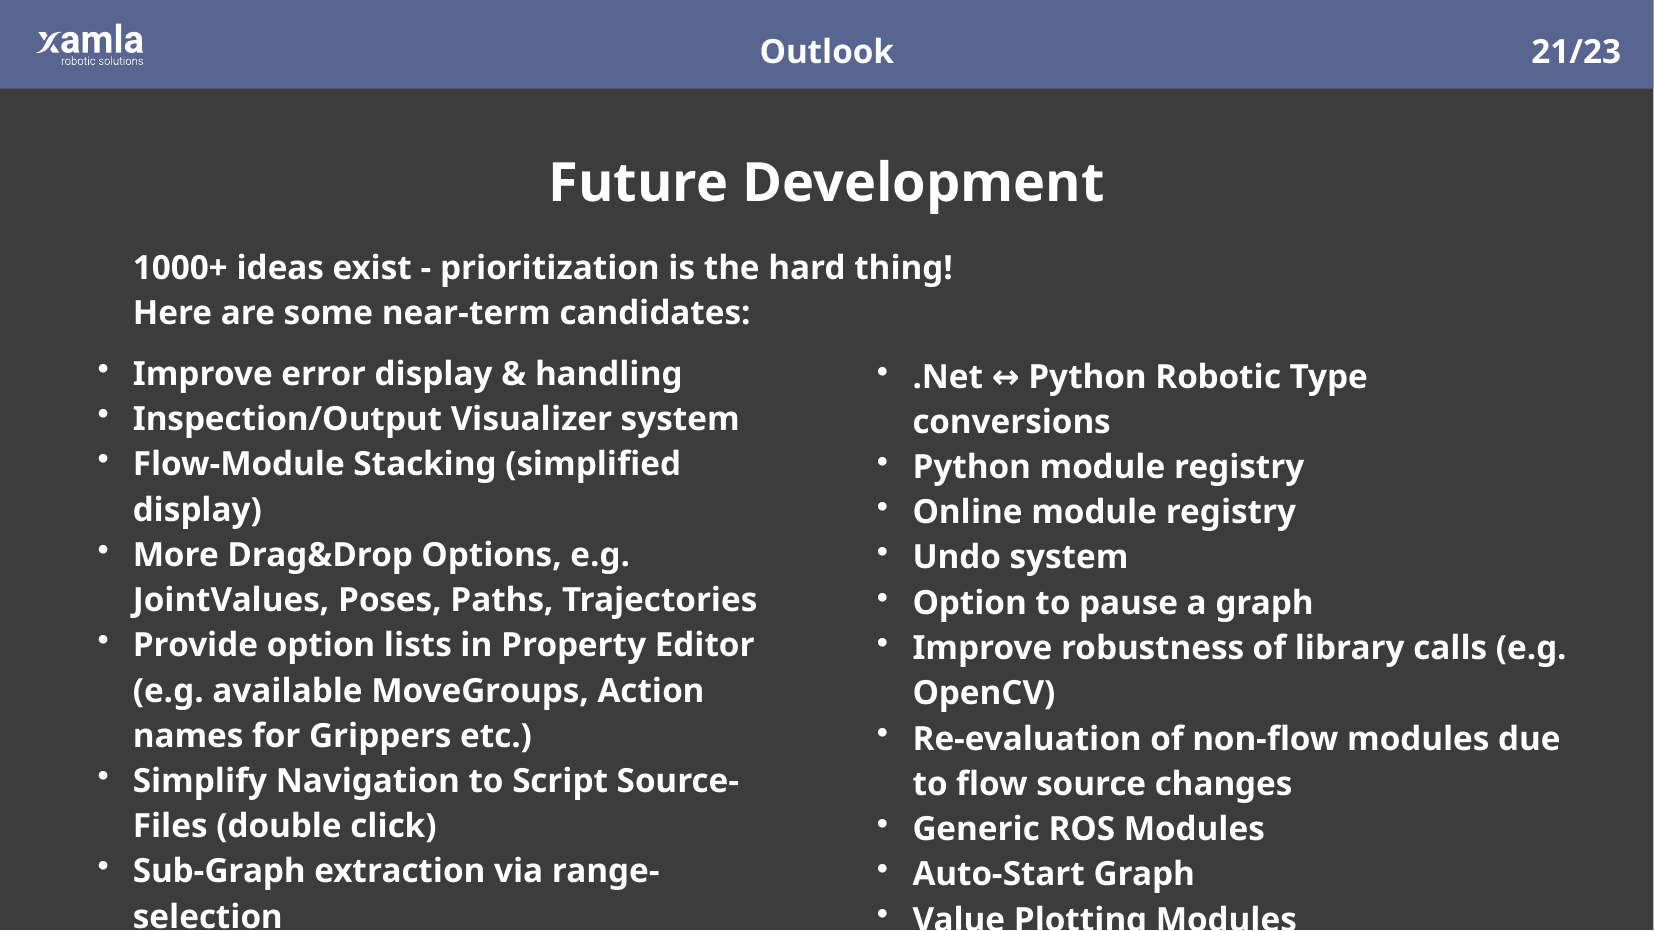

Outlook
21/23
Future Development
1000+ ideas exist - prioritization is the hard thing!
Here are some near-term candidates:
Improve error display & handling
Inspection/Output Visualizer system
Flow-Module Stacking (simplified display)
More Drag&Drop Options, e.g. JointValues, Poses, Paths, Trajectories
Provide option lists in Property Editor (e.g. available MoveGroups, Action names for Grippers etc.)
Simplify Navigation to Script Source-Files (double click)
Sub-Graph extraction via range-selection
XML Copy & Paste module sharing (via Mail, Chat etc.)
.Net ↔ Python Robotic Type conversions
Python module registry
Online module registry
Undo system
Option to pause a graph
Improve robustness of library calls (e.g. OpenCV)
Re-evaluation of non-flow modules due to flow source changes
Generic ROS Modules
Auto-Start Graph
Value Plotting Modules
3D Processing Modules (e.g. Point Clouds)